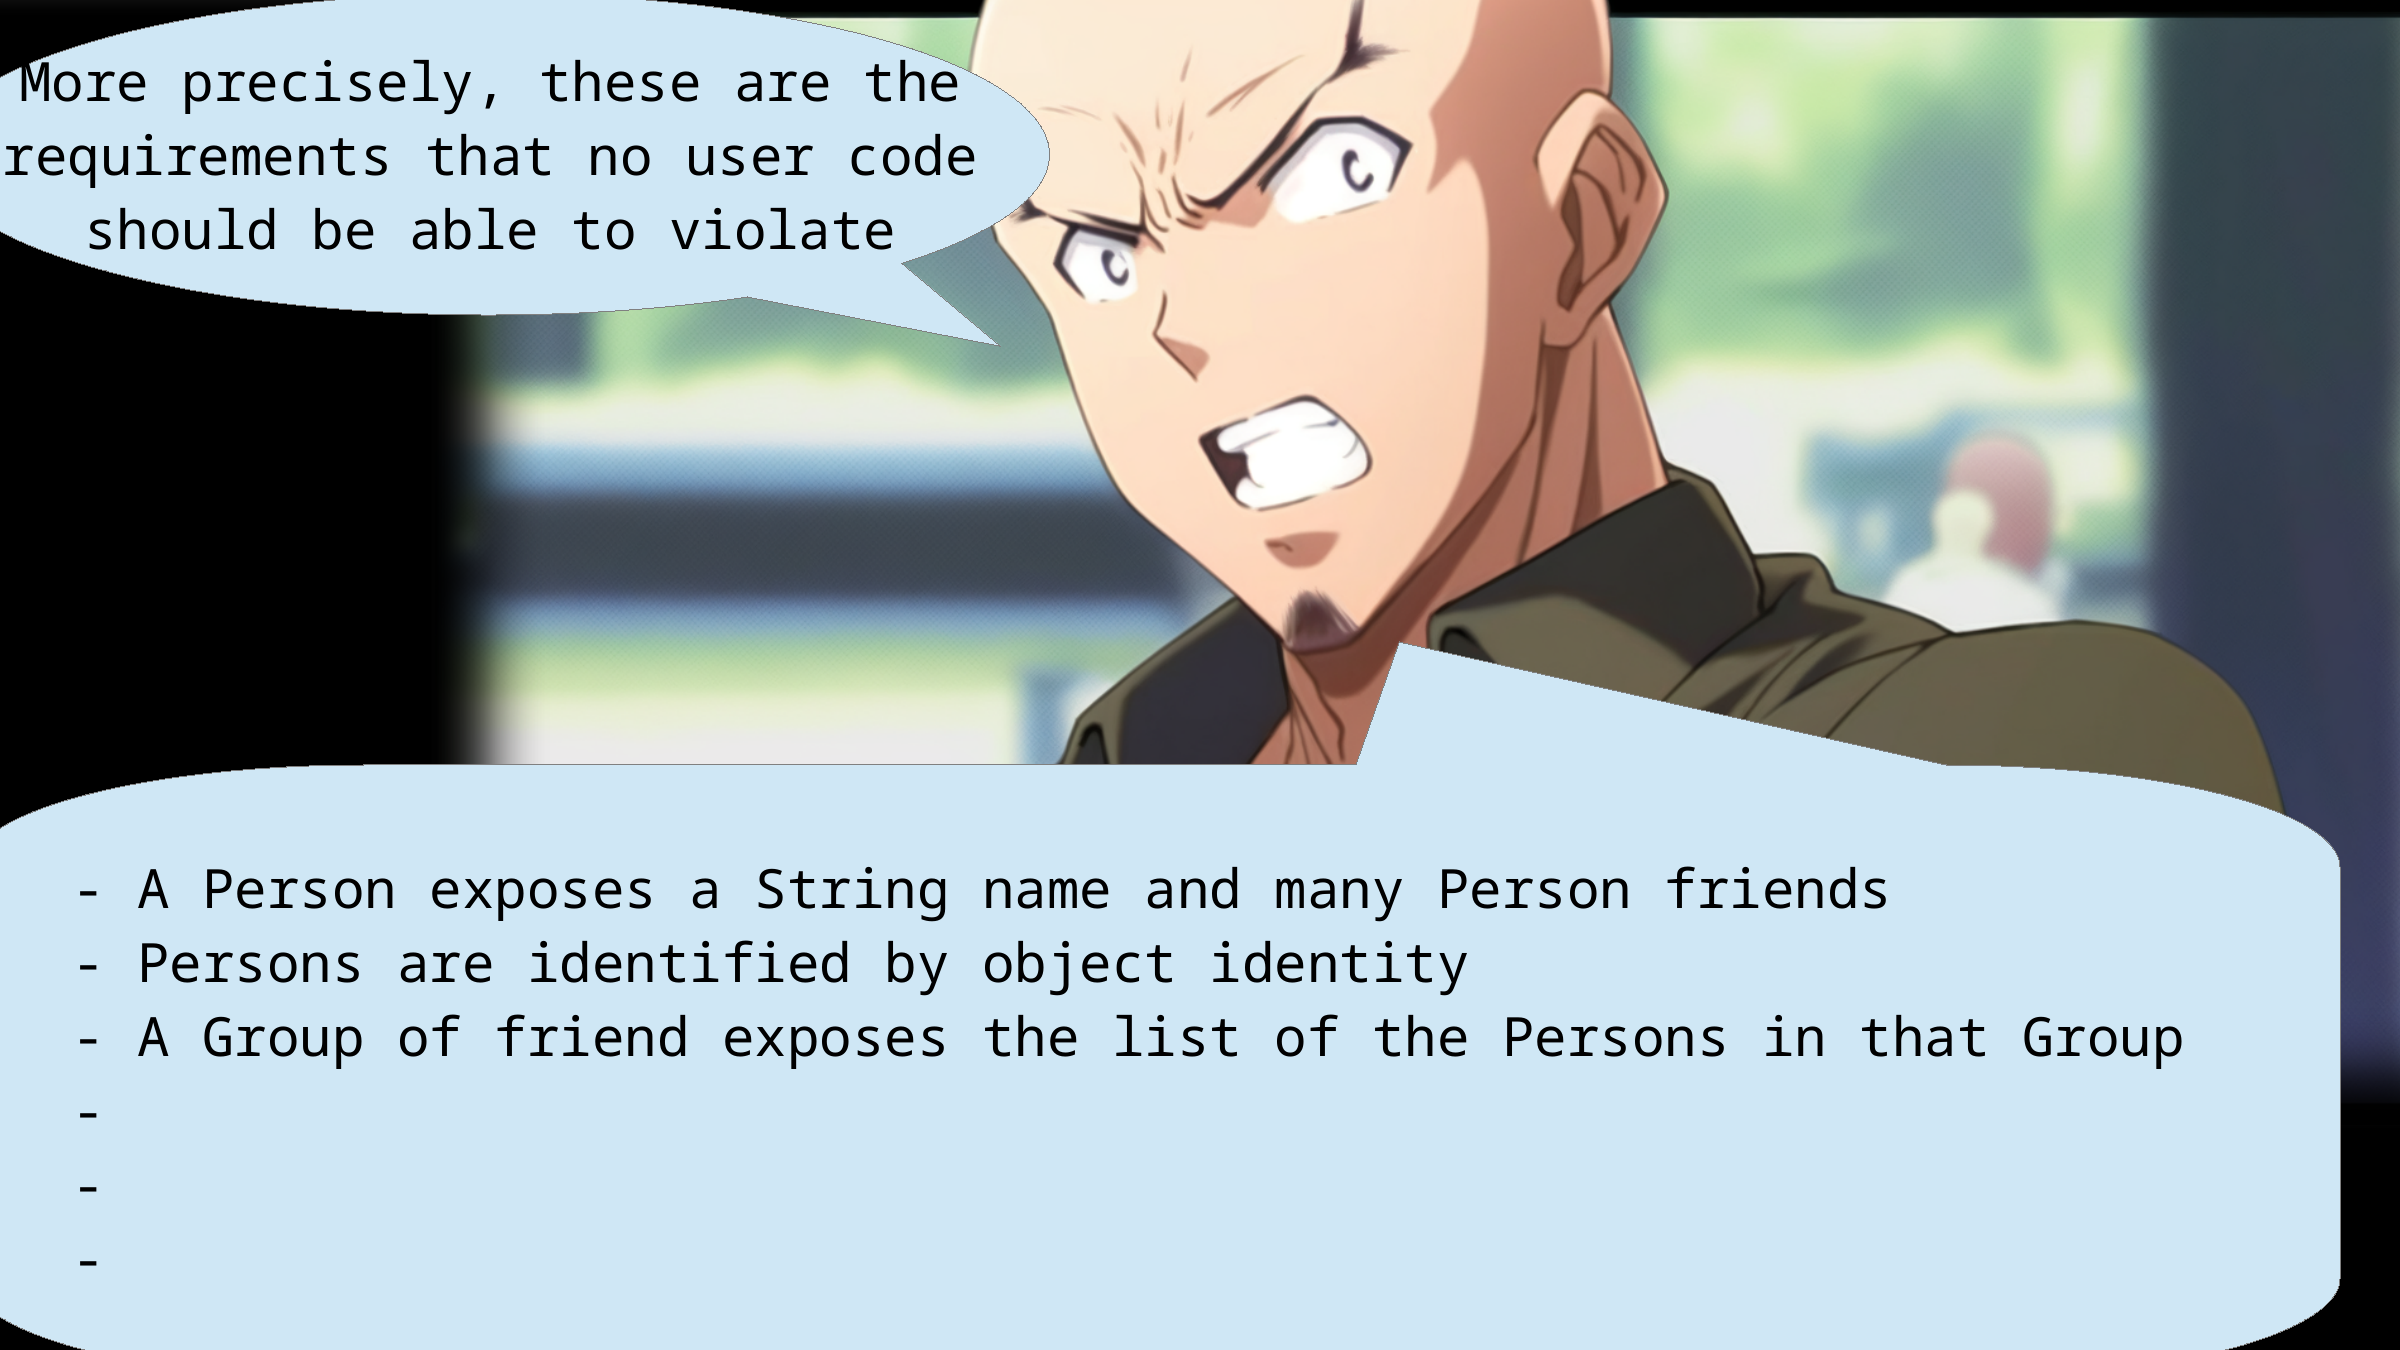

More precisely, these are the
requirements that no user code
should be able to violate
- A Person exposes a String name and many Person friends
- Persons are identified by object identity
- A Group of friend exposes the list of the Persons in that Group
-
-
-